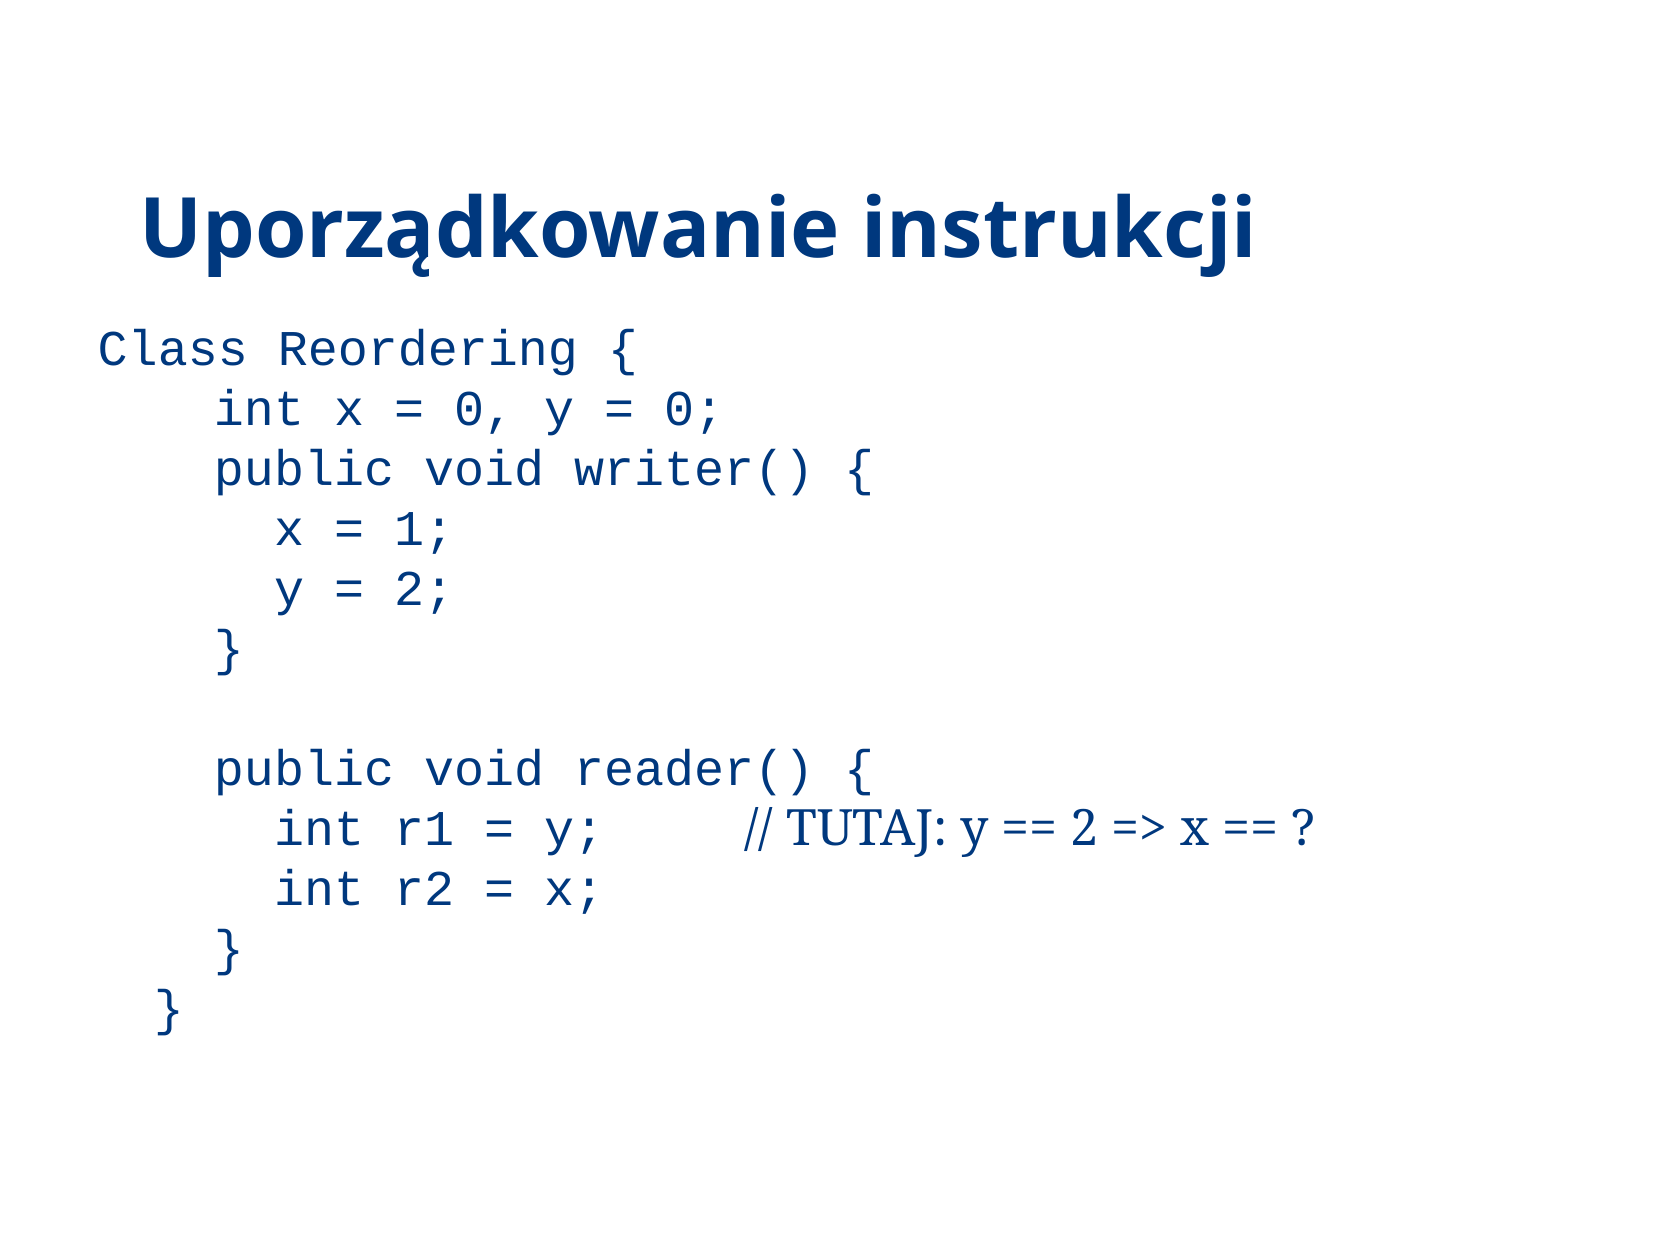

Uporządkowanie instrukcji
# Class Reordering { int x = 0, y = 0; public void writer() { x = 1; y = 2; } public void reader() { int r1 = y;		// TUTAJ: y == 2 => x == ? int r2 = x; } }